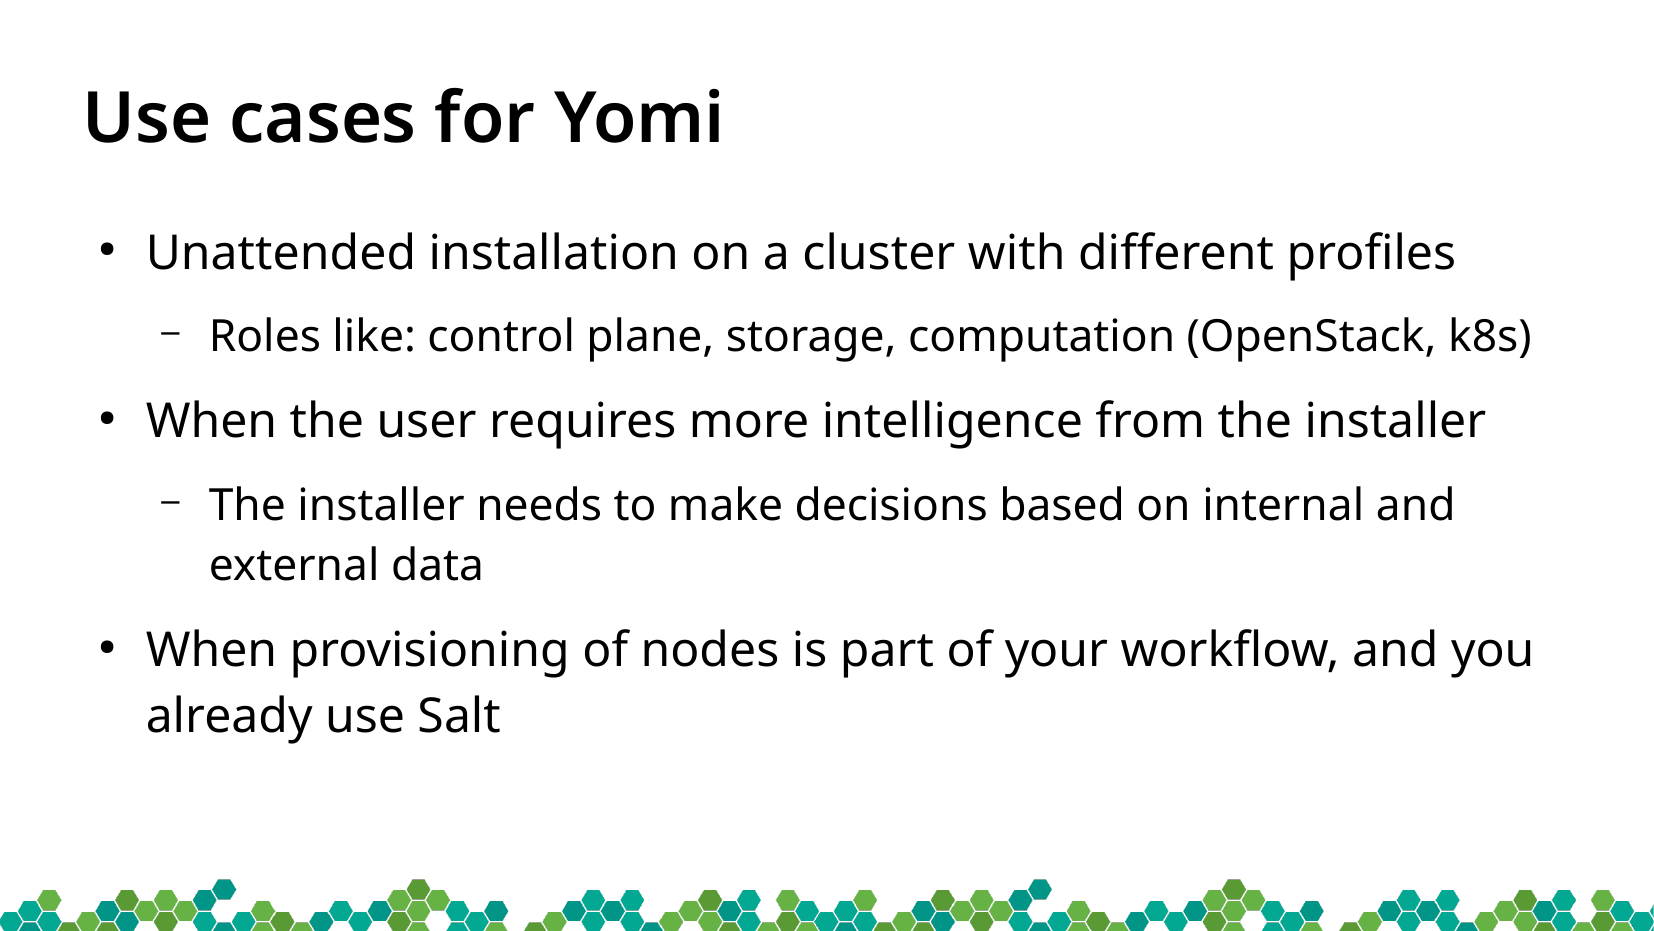

# Use cases for Yomi
Unattended installation on a cluster with different profiles
Roles like: control plane, storage, computation (OpenStack, k8s)
When the user requires more intelligence from the installer
The installer needs to make decisions based on internal and external data
When provisioning of nodes is part of your workflow, and you already use Salt